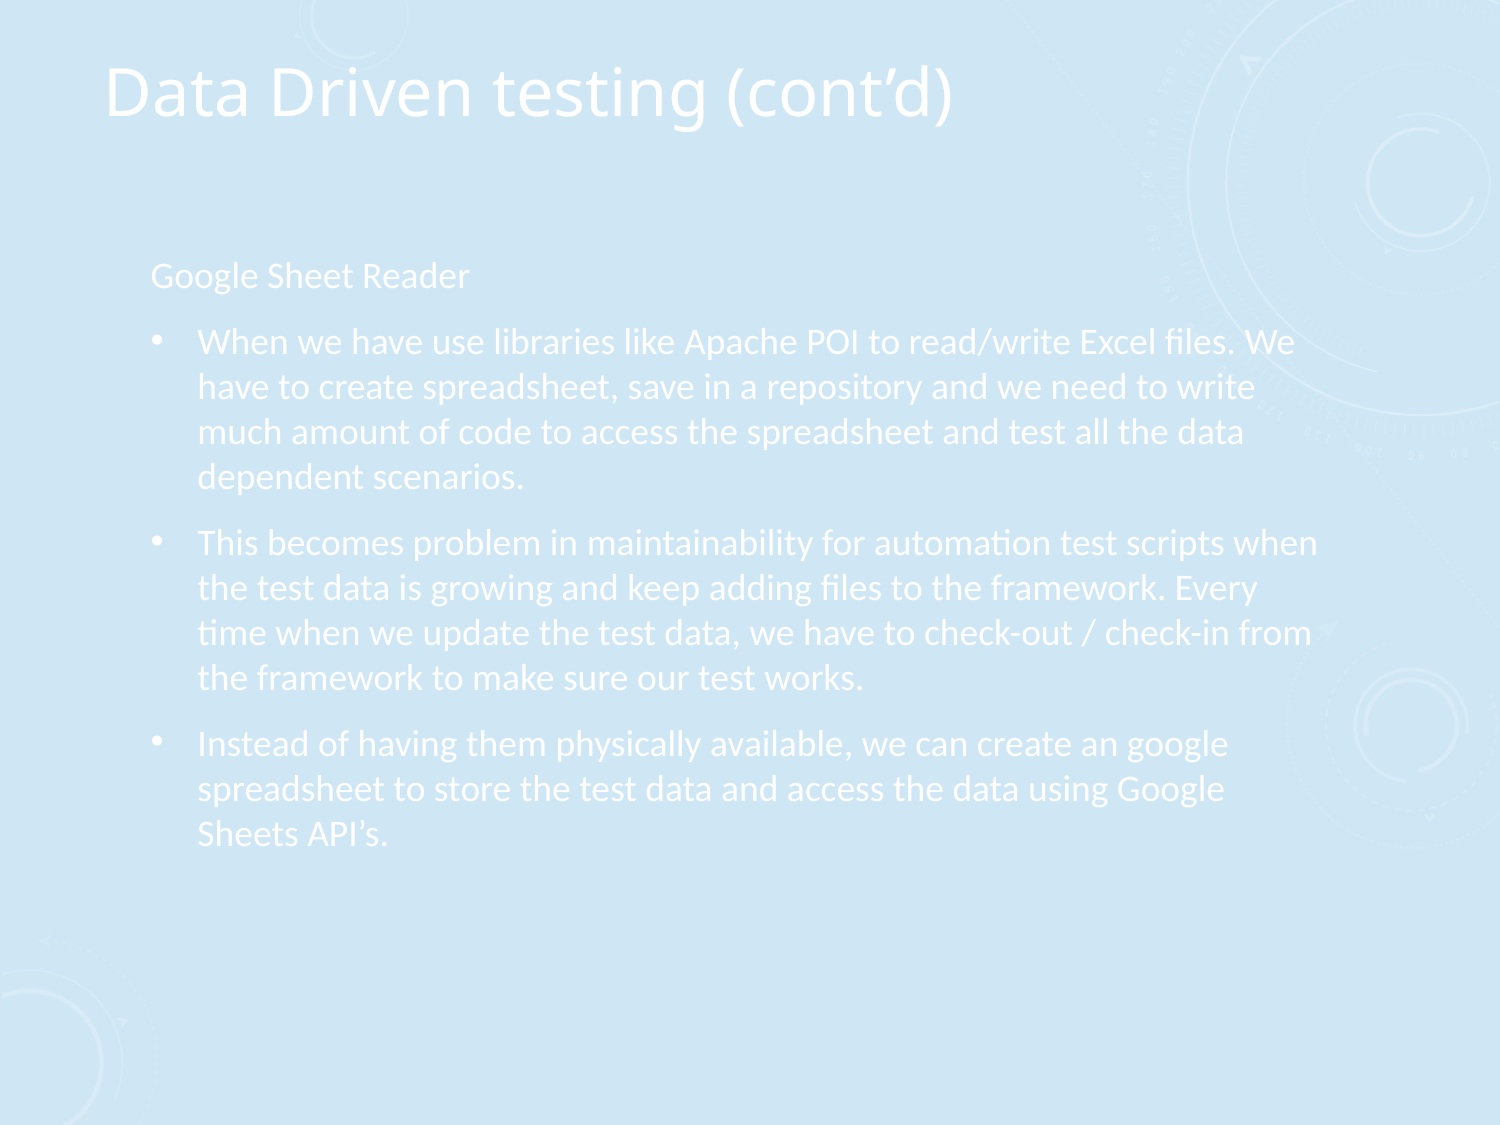

# Data Driven testing (cont’d)
Google Sheet Reader
When we have use libraries like Apache POI to read/write Excel files. We have to create spreadsheet, save in a repository and we need to write much amount of code to access the spreadsheet and test all the data dependent scenarios.
This becomes problem in maintainability for automation test scripts when the test data is growing and keep adding files to the framework. Every time when we update the test data, we have to check-out / check-in from the framework to make sure our test works.
Instead of having them physically available, we can create an google spreadsheet to store the test data and access the data using Google Sheets API’s.